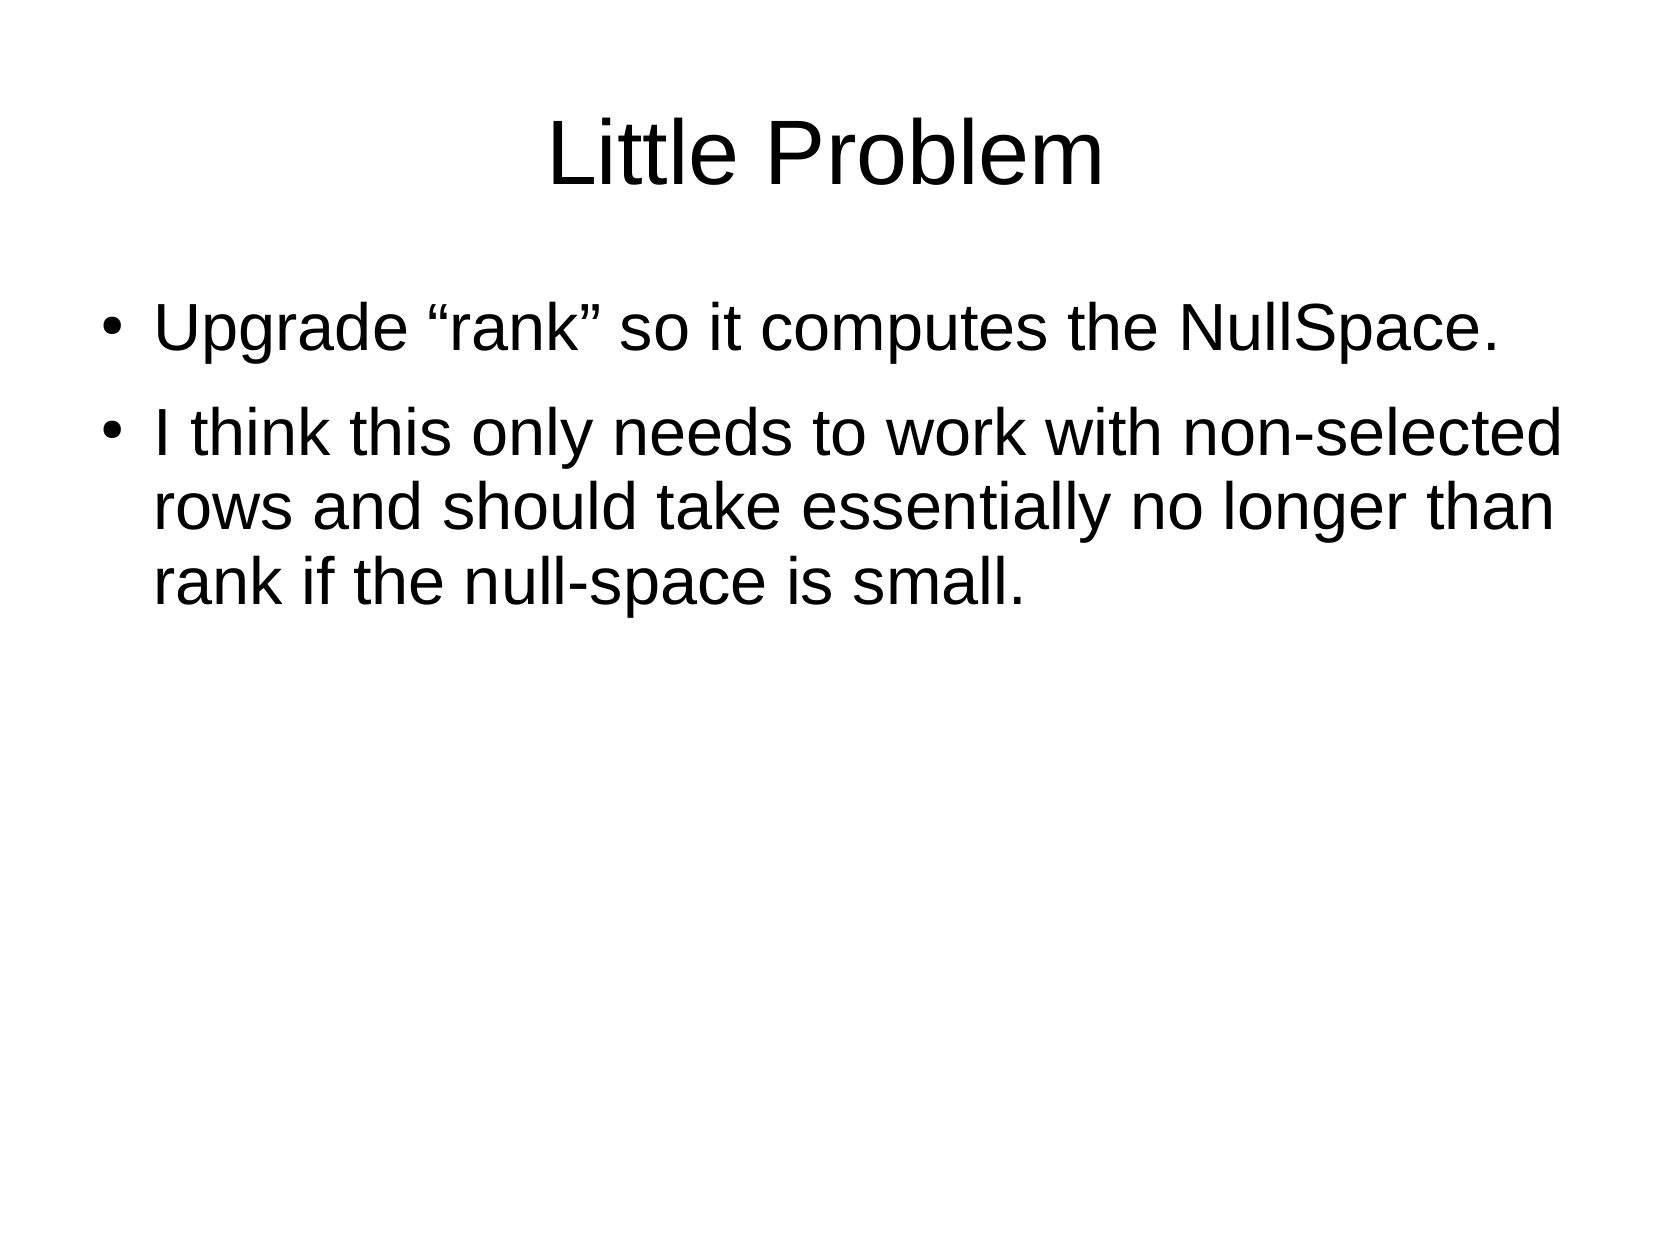

# Little Problem
Upgrade “rank” so it computes the NullSpace.
I think this only needs to work with non-selected rows and should take essentially no longer than rank if the null-space is small.